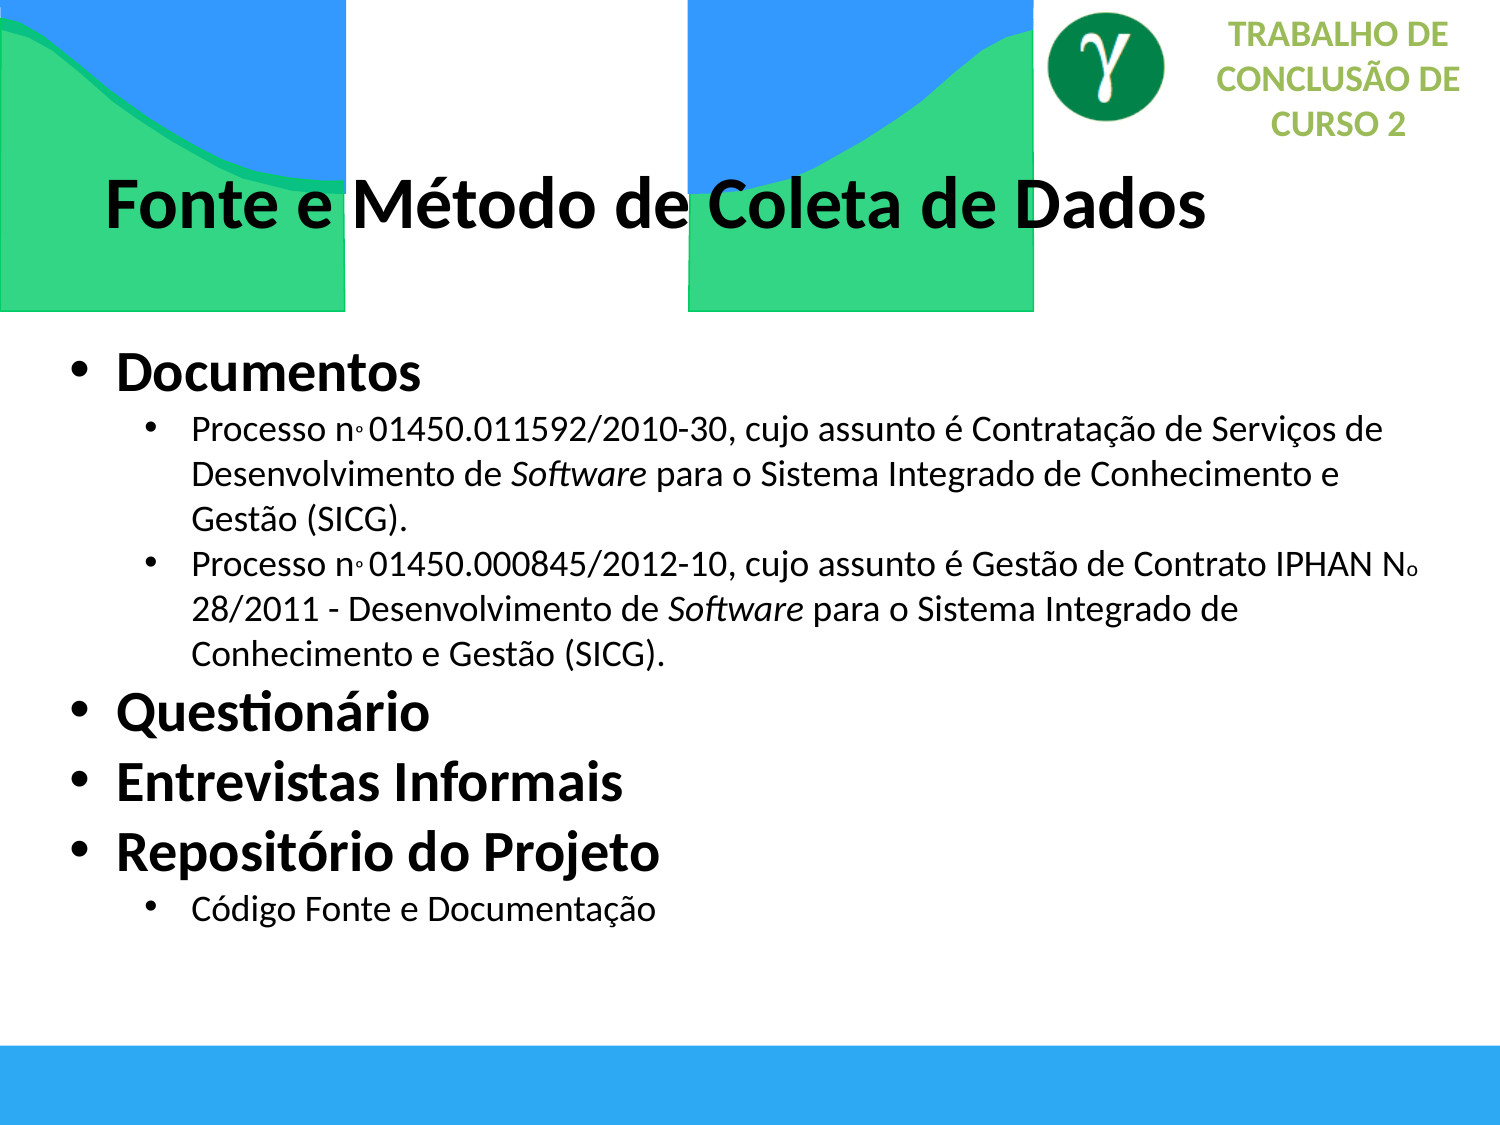

TRABALHO DE CONCLUSÃO DE CURSO 2
Fonte e Método de Coleta de Dados
Documentos
Processo nº 01450.011592/2010-30, cujo assunto é Contratação de Serviços de Desenvolvimento de Software para o Sistema Integrado de Conhecimento e Gestão (SICG).
Processo nº 01450.000845/2012-10, cujo assunto é Gestão de Contrato IPHAN No 28/2011 - Desenvolvimento de Software para o Sistema Integrado de Conhecimento e Gestão (SICG).
Questionário
Entrevistas Informais
Repositório do Projeto
Código Fonte e Documentação